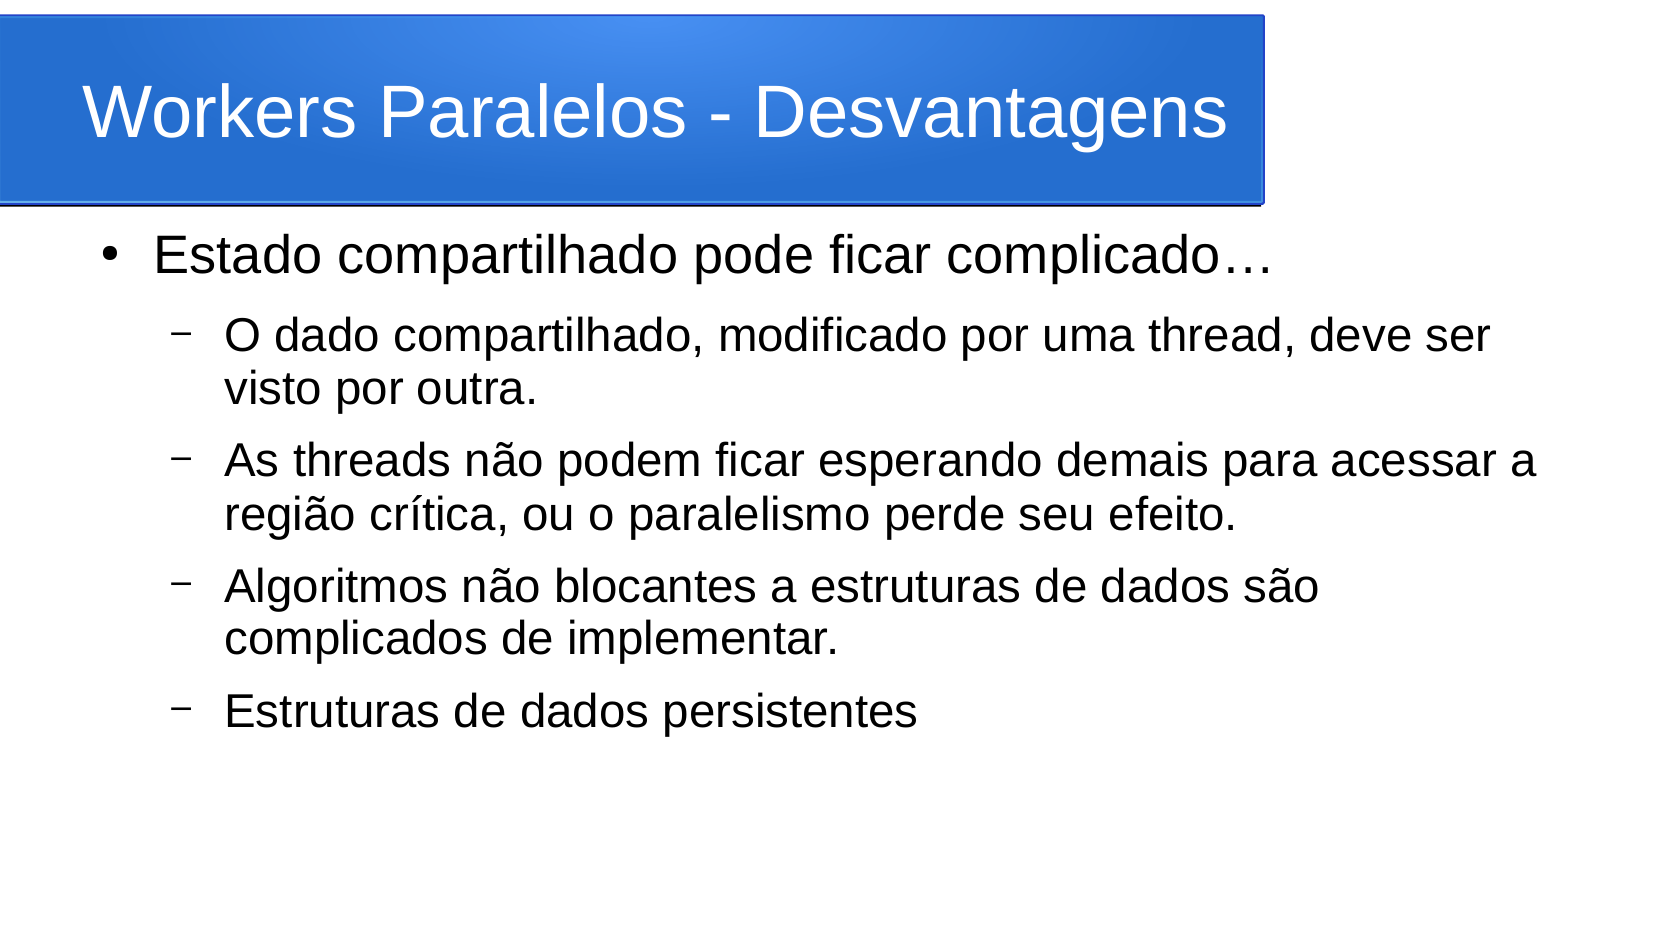

# Workers Paralelos - Desvantagens
Estado compartilhado pode ficar complicado…
O dado compartilhado, modificado por uma thread, deve ser visto por outra.
As threads não podem ficar esperando demais para acessar a região crítica, ou o paralelismo perde seu efeito.
Algoritmos não blocantes a estruturas de dados são complicados de implementar.
Estruturas de dados persistentes